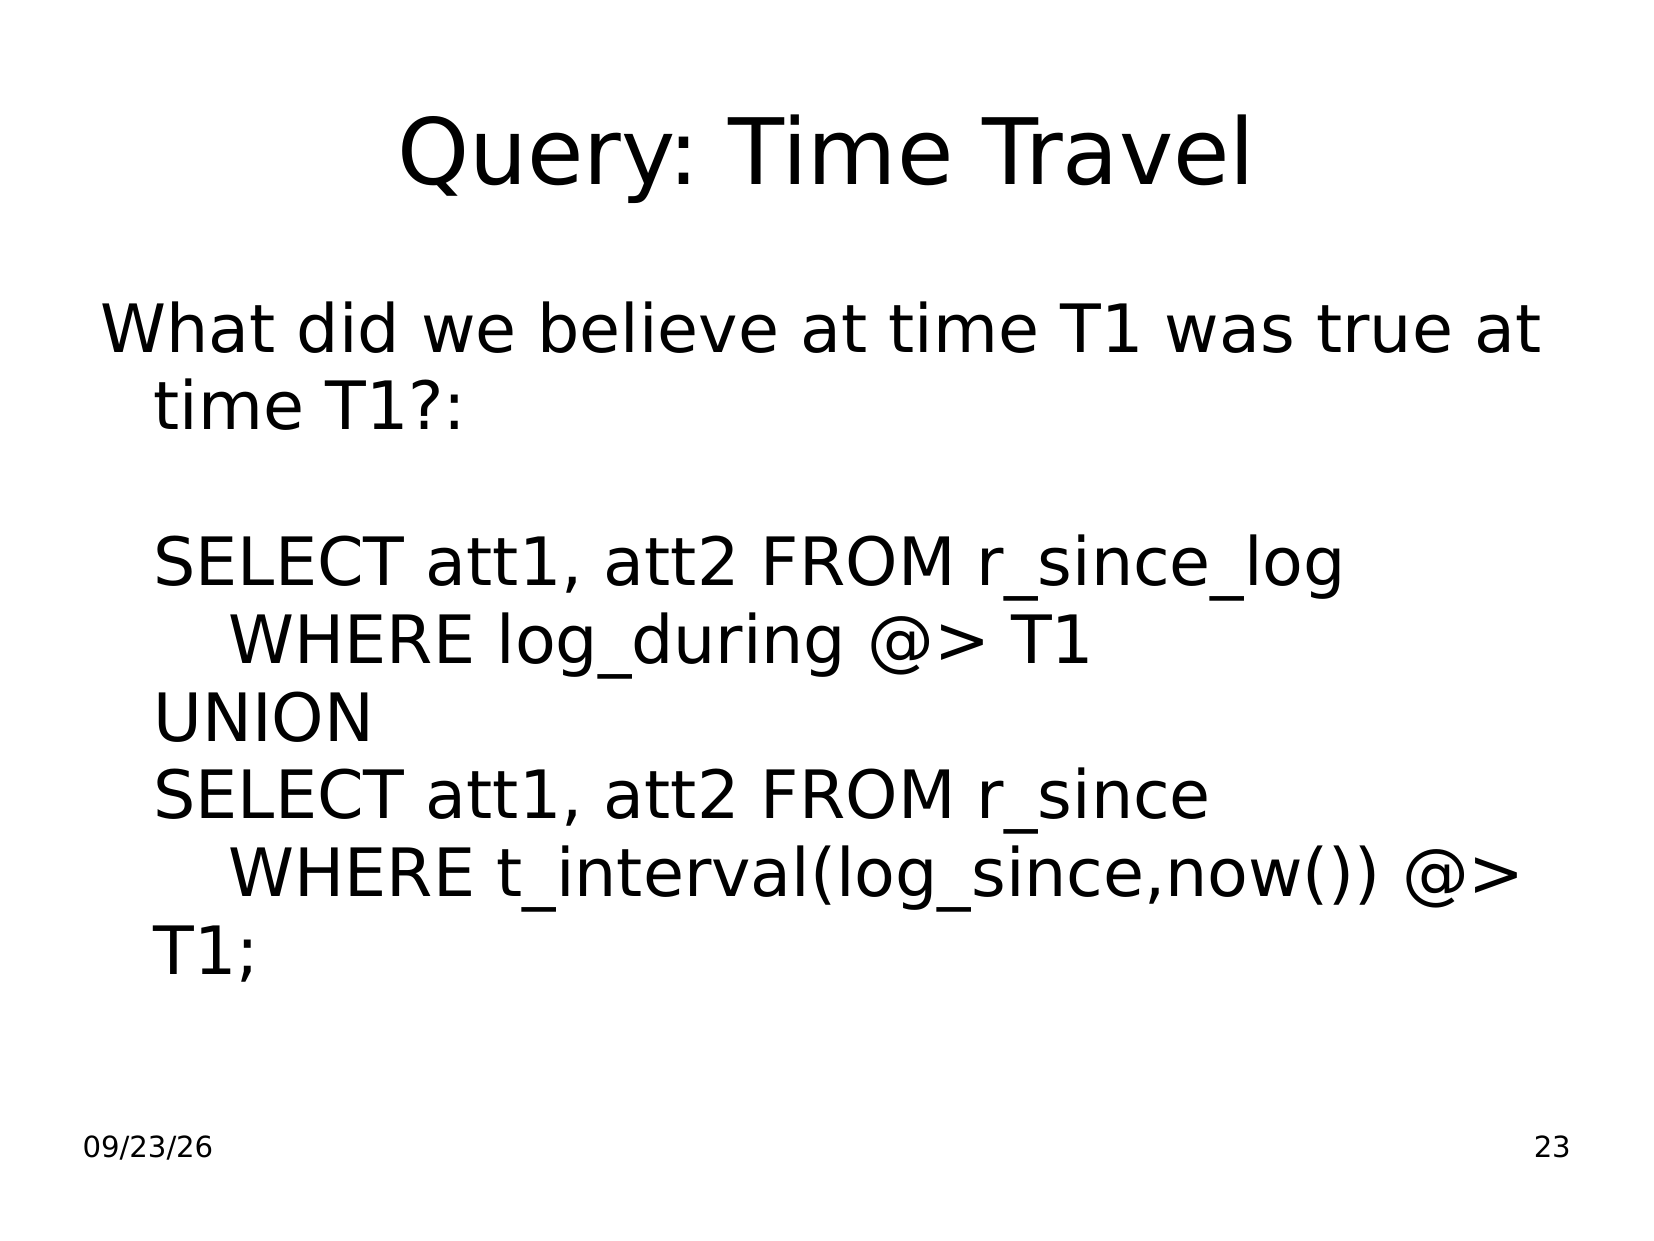

# Query: Time Travel
What did we believe at time T1 was true at time T1?:
SELECT att1, att2 FROM r_since_log
	WHERE log_during @> T1
UNION
SELECT att1, att2 FROM r_since
	WHERE t_interval(log_since,now()) @> T1;
23